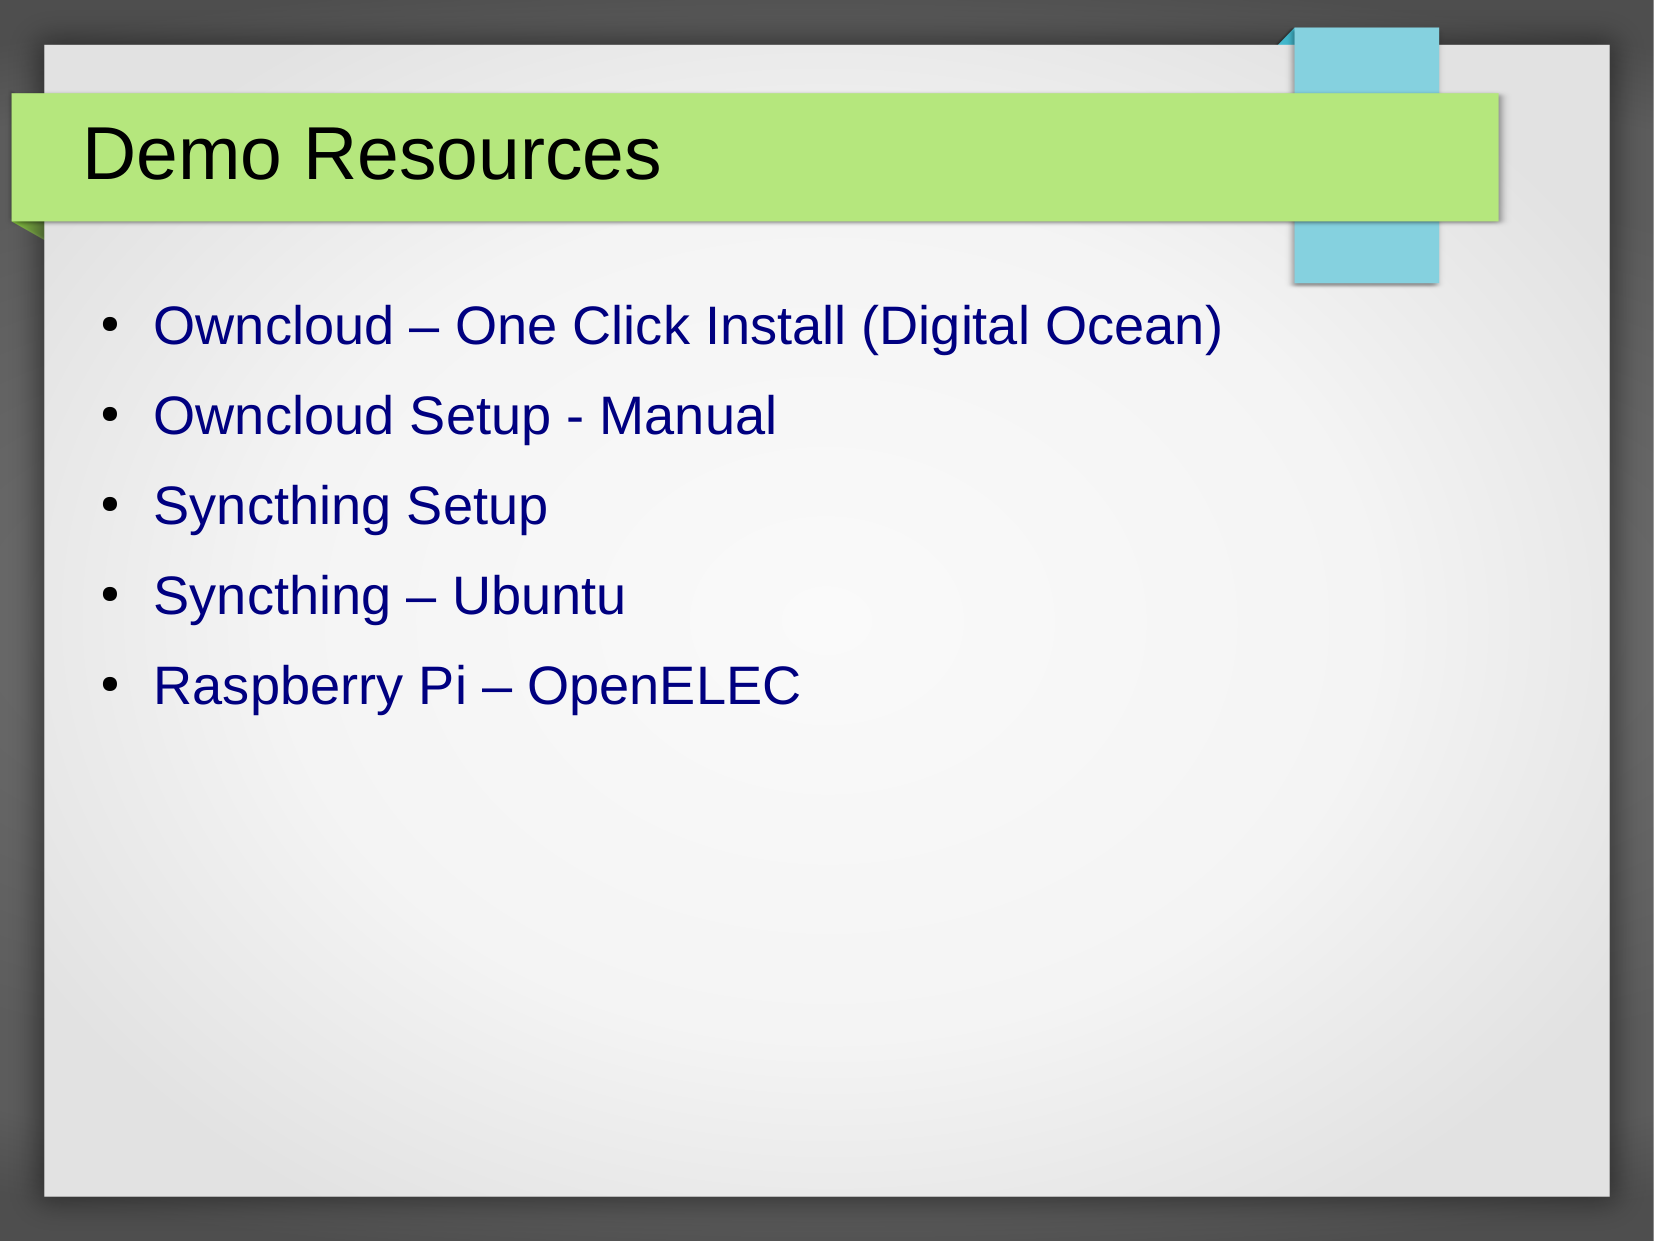

# Demo Resources
Owncloud – One Click Install (Digital Ocean)
Owncloud Setup - Manual
Syncthing Setup
Syncthing – Ubuntu
Raspberry Pi – OpenELEC